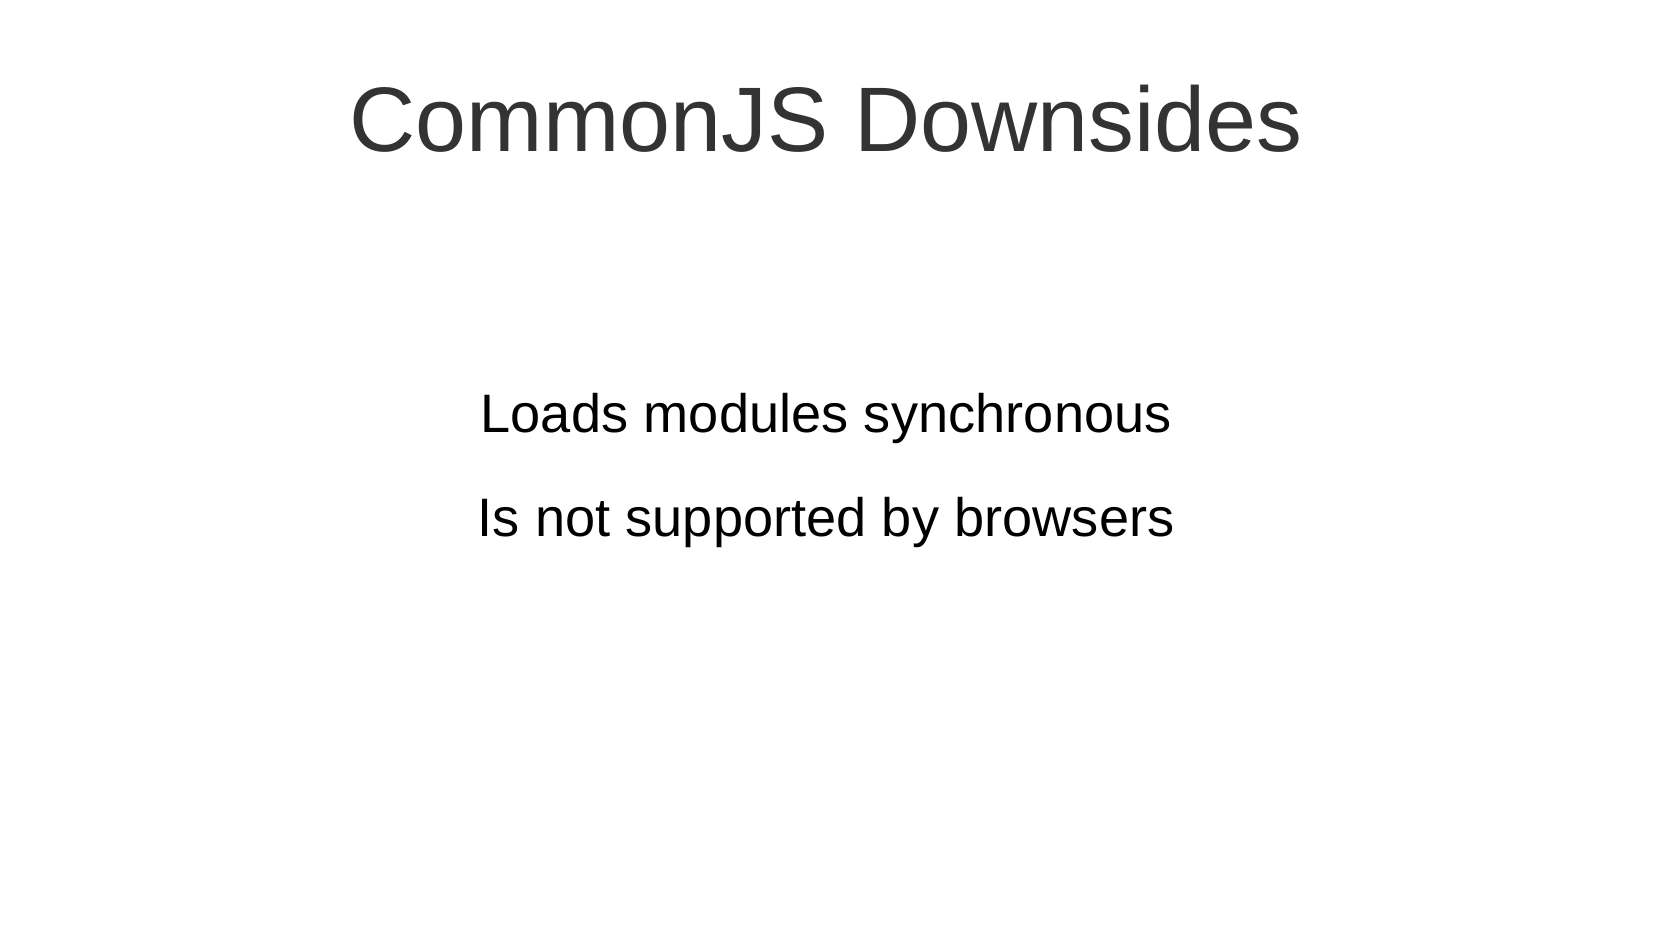

# CommonJS Downsides
Loads modules synchronous
Is not supported by browsers